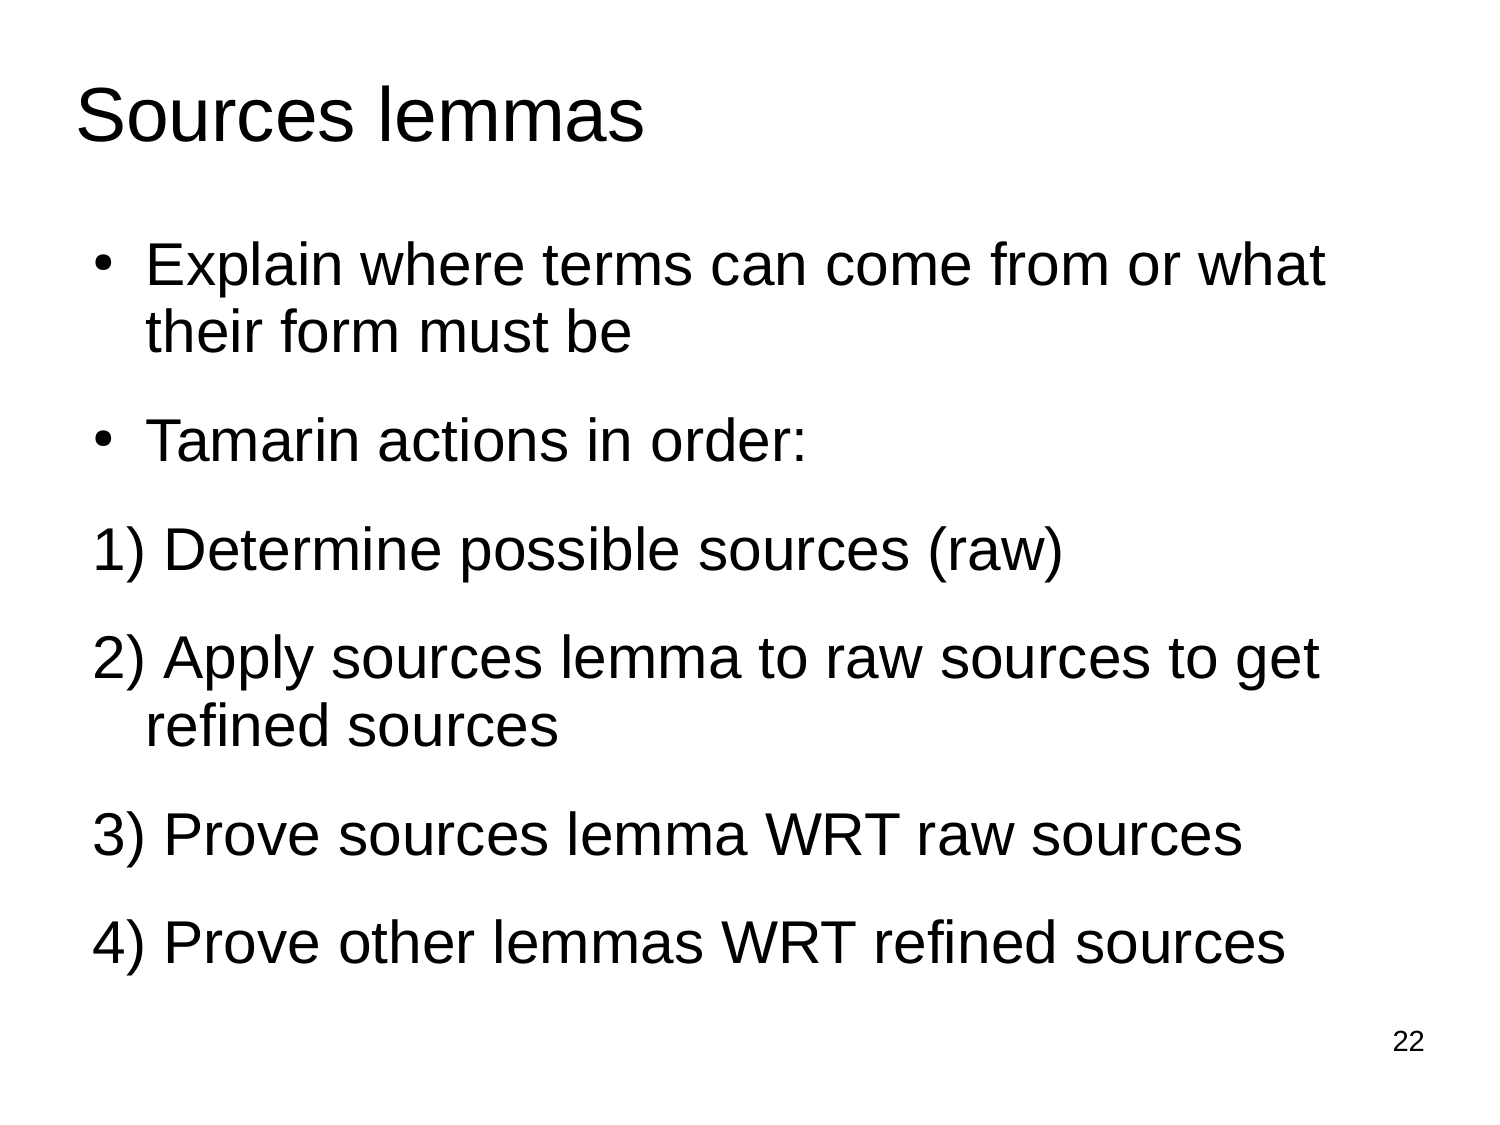

# Sources lemmas
Explain where terms can come from or what their form must be
Tamarin actions in order:
 Determine possible sources (raw)
 Apply sources lemma to raw sources to get refined sources
 Prove sources lemma WRT raw sources
 Prove other lemmas WRT refined sources
22